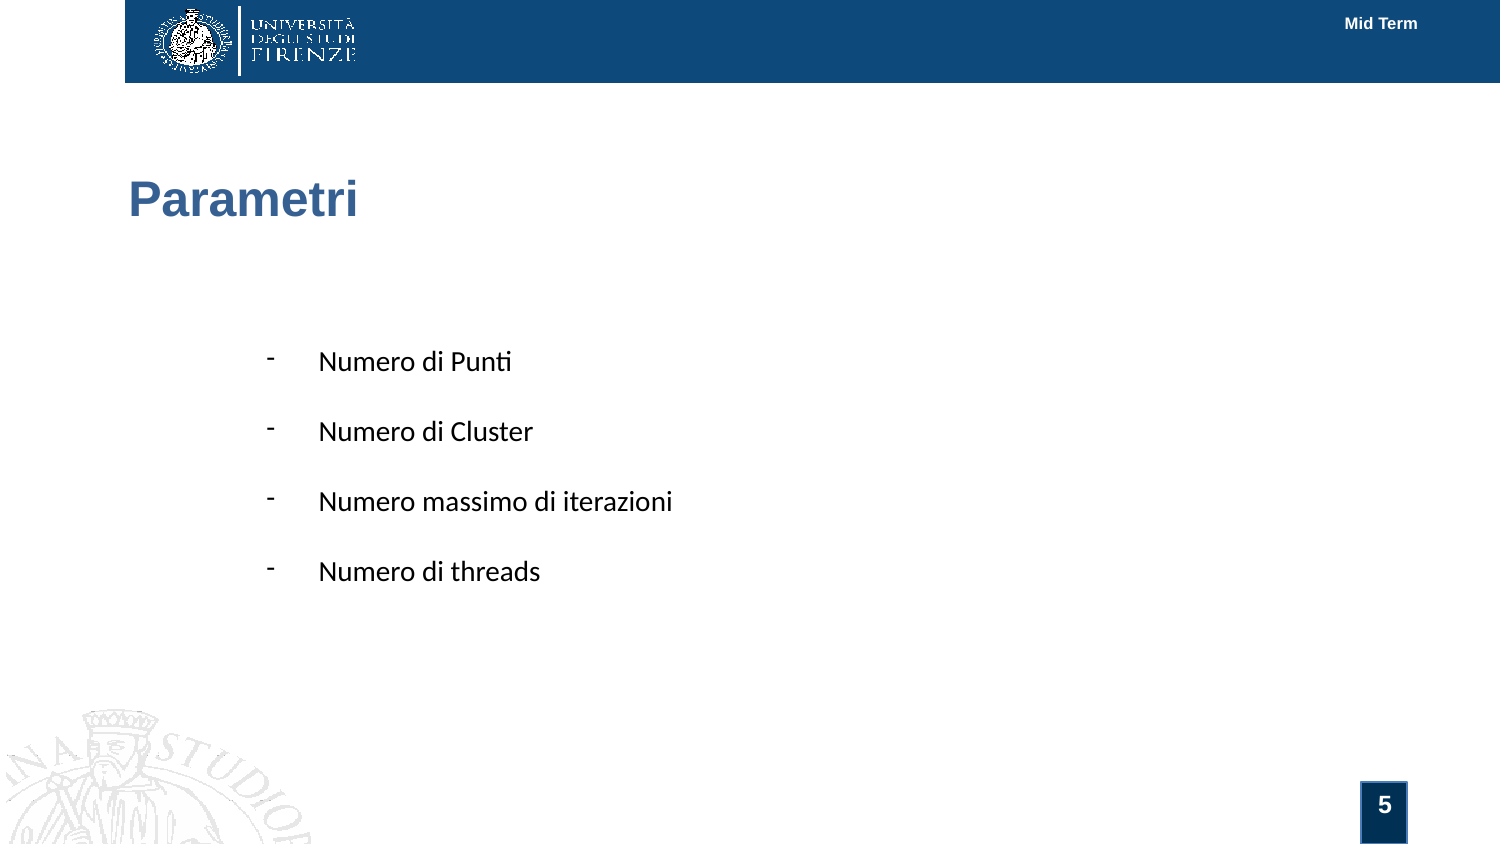

Mid Term
Parametri
Numero di Punti
Numero di Cluster
Numero massimo di iterazioni
Numero di threads